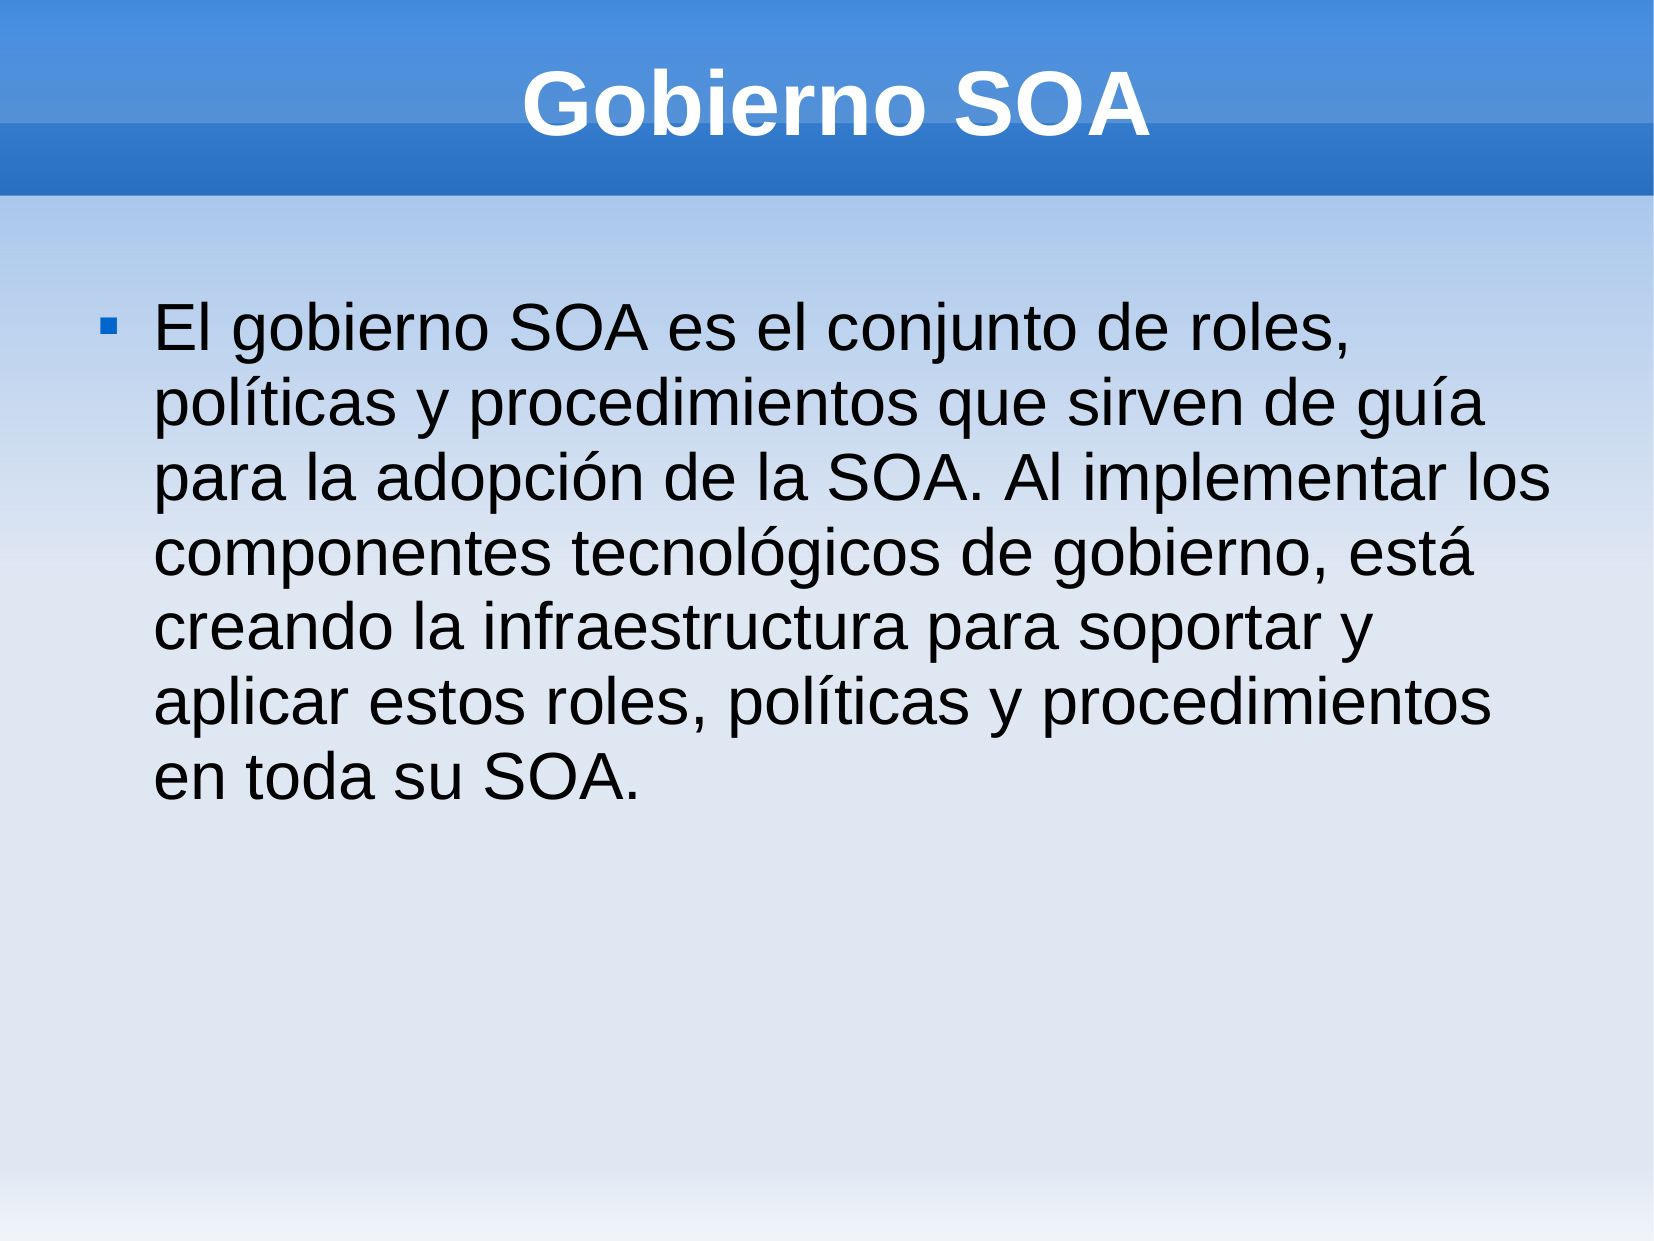

# Gobierno SOA
El gobierno SOA es el conjunto de roles, políticas y procedimientos que sirven de guía para la adopción de la SOA. Al implementar los componentes tecnológicos de gobierno, está creando la infraestructura para soportar y aplicar estos roles, políticas y procedimientos en toda su SOA.